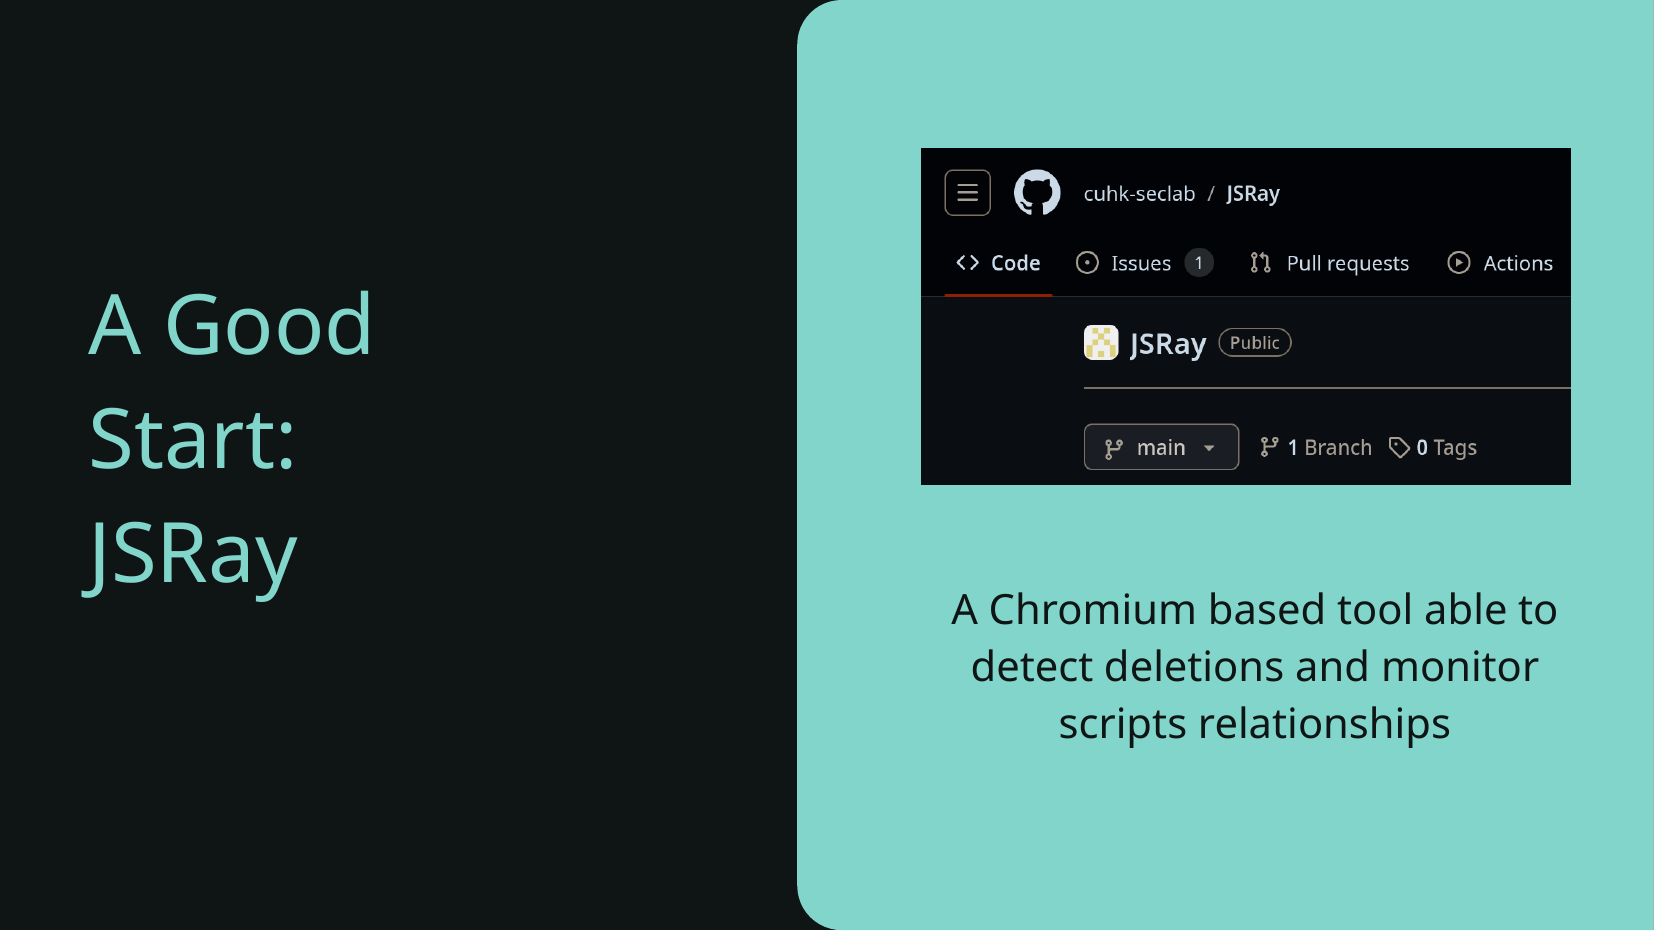

# A Good Start: JSRay
A Chromium based tool able to detect deletions and monitor scripts relationships